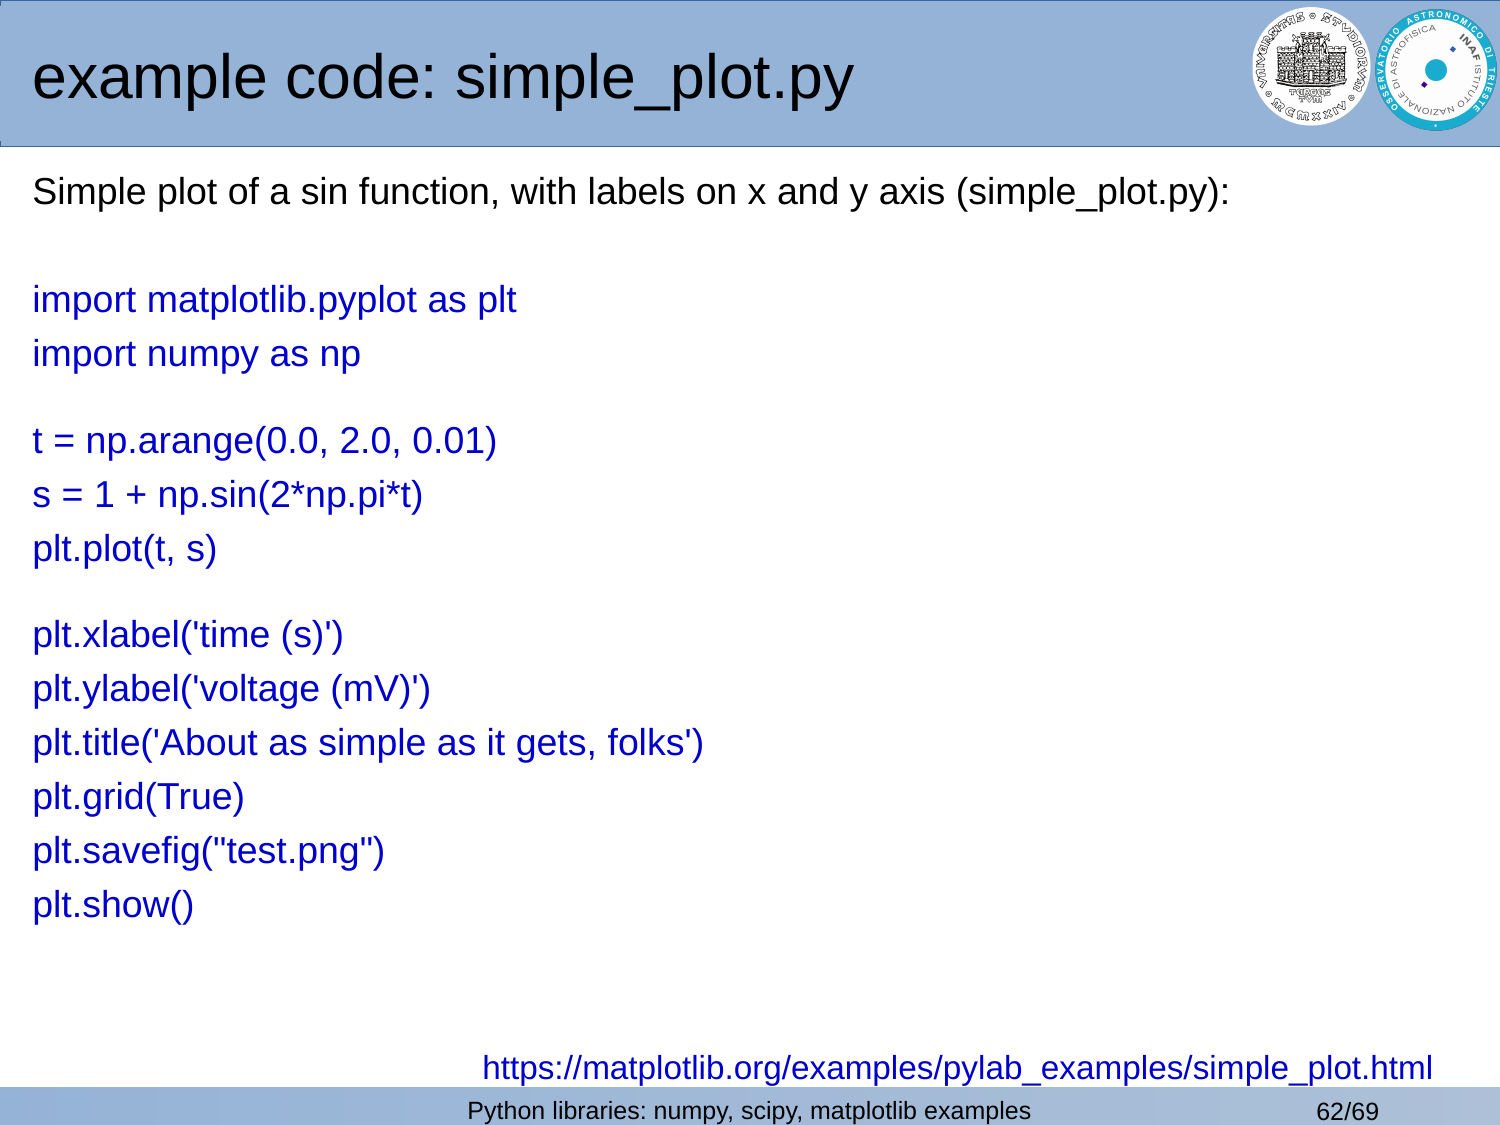

example code: simple_plot.py
# Simple plot of a sin function, with labels on x and y axis (simple_plot.py):
import matplotlib.pyplot as plt
import numpy as np
t = np.arange(0.0, 2.0, 0.01)
s = 1 + np.sin(2*np.pi*t)
plt.plot(t, s)
plt.xlabel('time (s)')
plt.ylabel('voltage (mV)')
plt.title('About as simple as it gets, folks')
plt.grid(True)
plt.savefig("test.png")
plt.show()
 						https://matplotlib.org/examples/pylab_examples/simple_plot.html